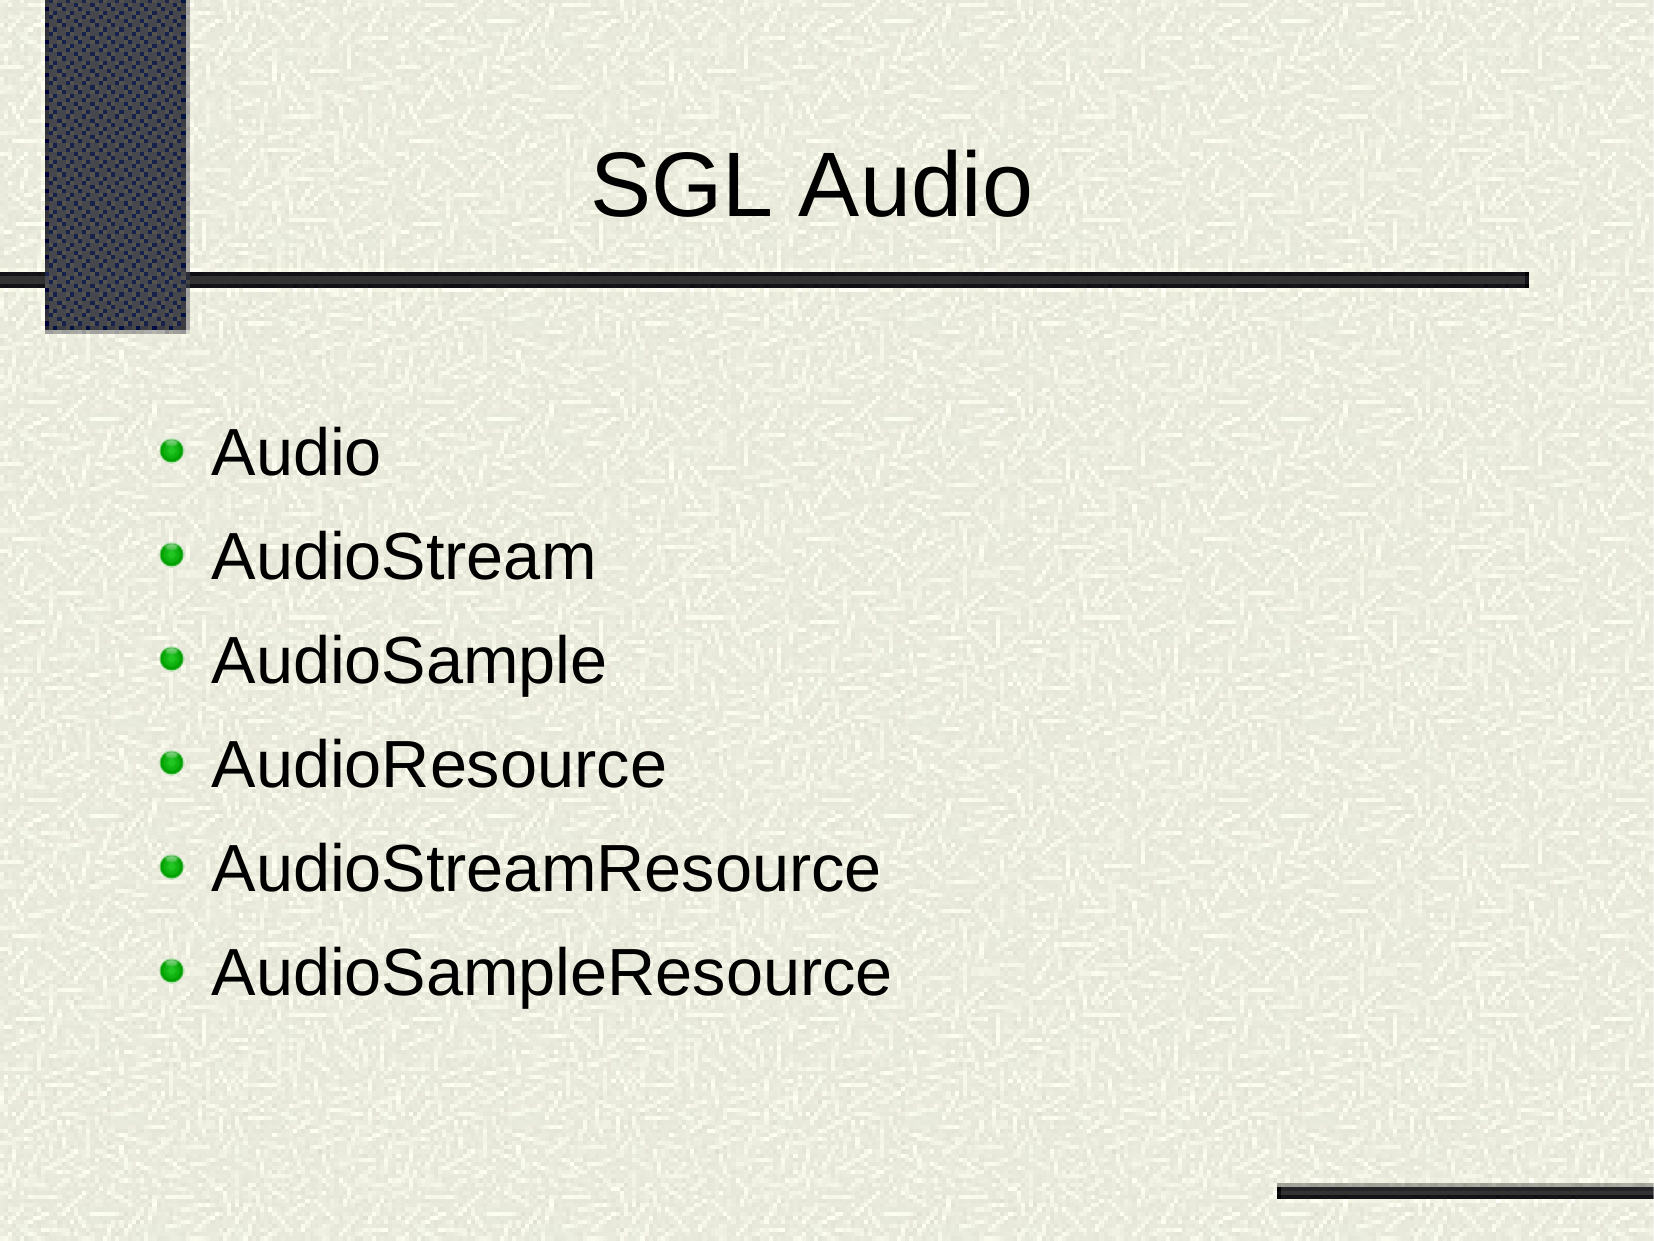

SGL Audio
Audio
AudioStream
AudioSample
AudioResource
AudioStreamResource
AudioSampleResource